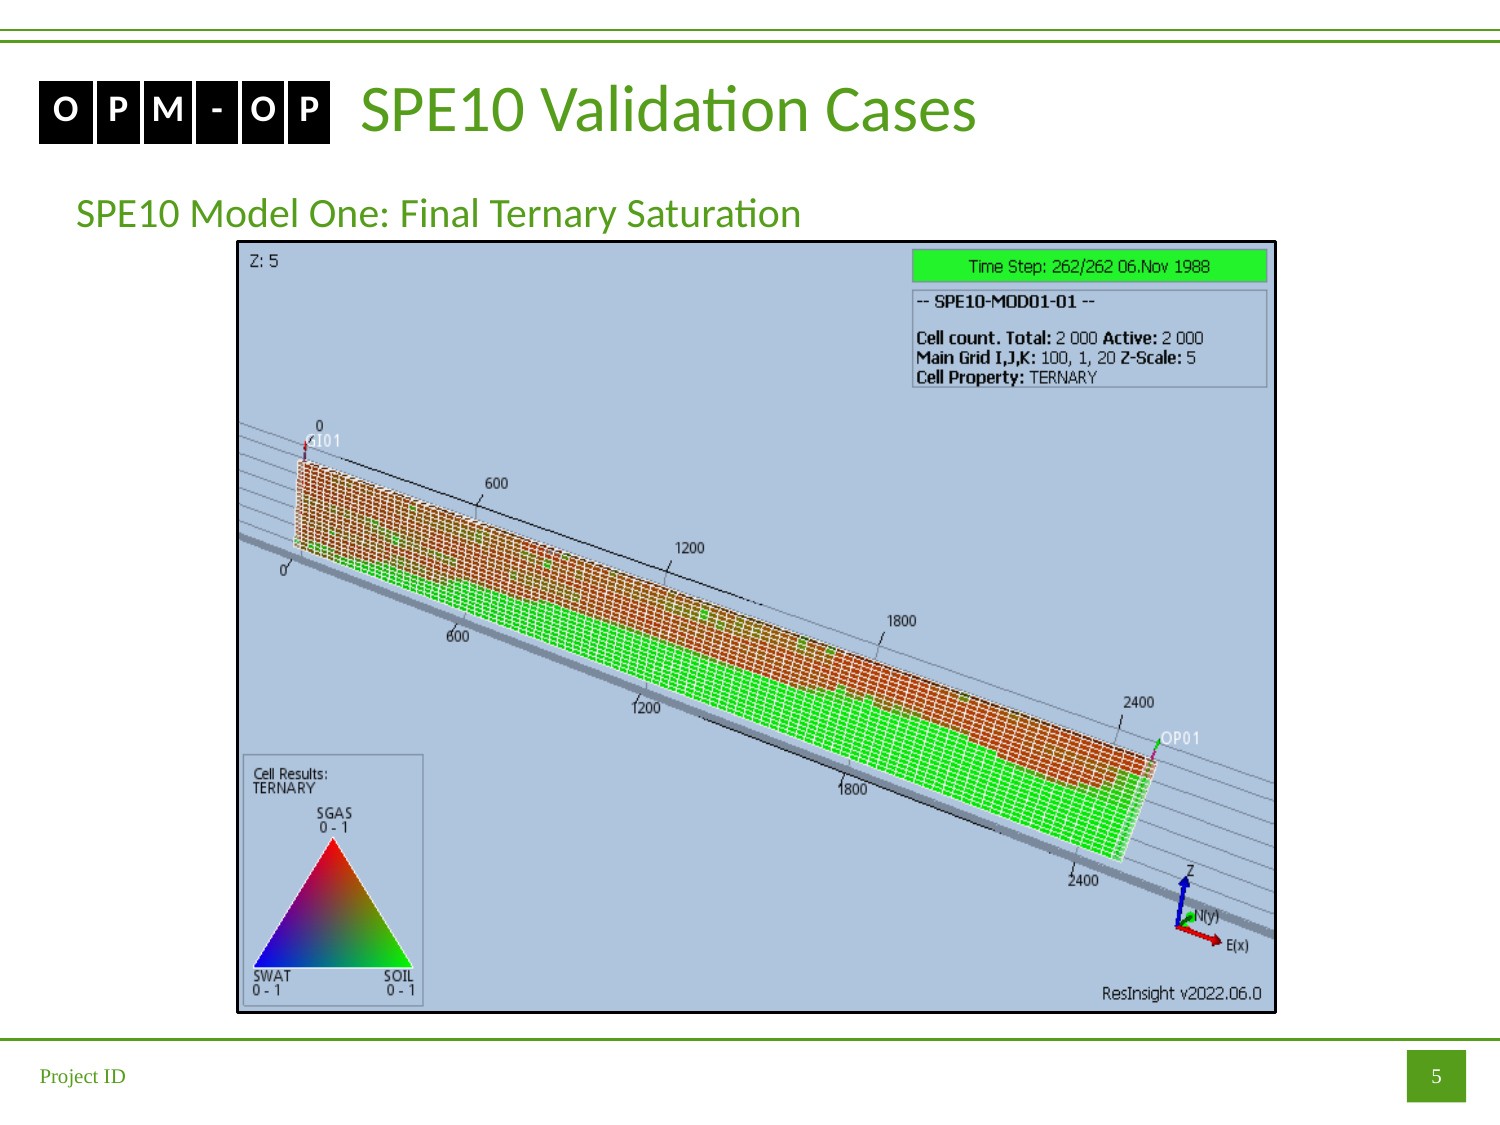

# SPE10 Validation Cases
SPE10 Model One: Final Ternary Saturation
Project ID
5